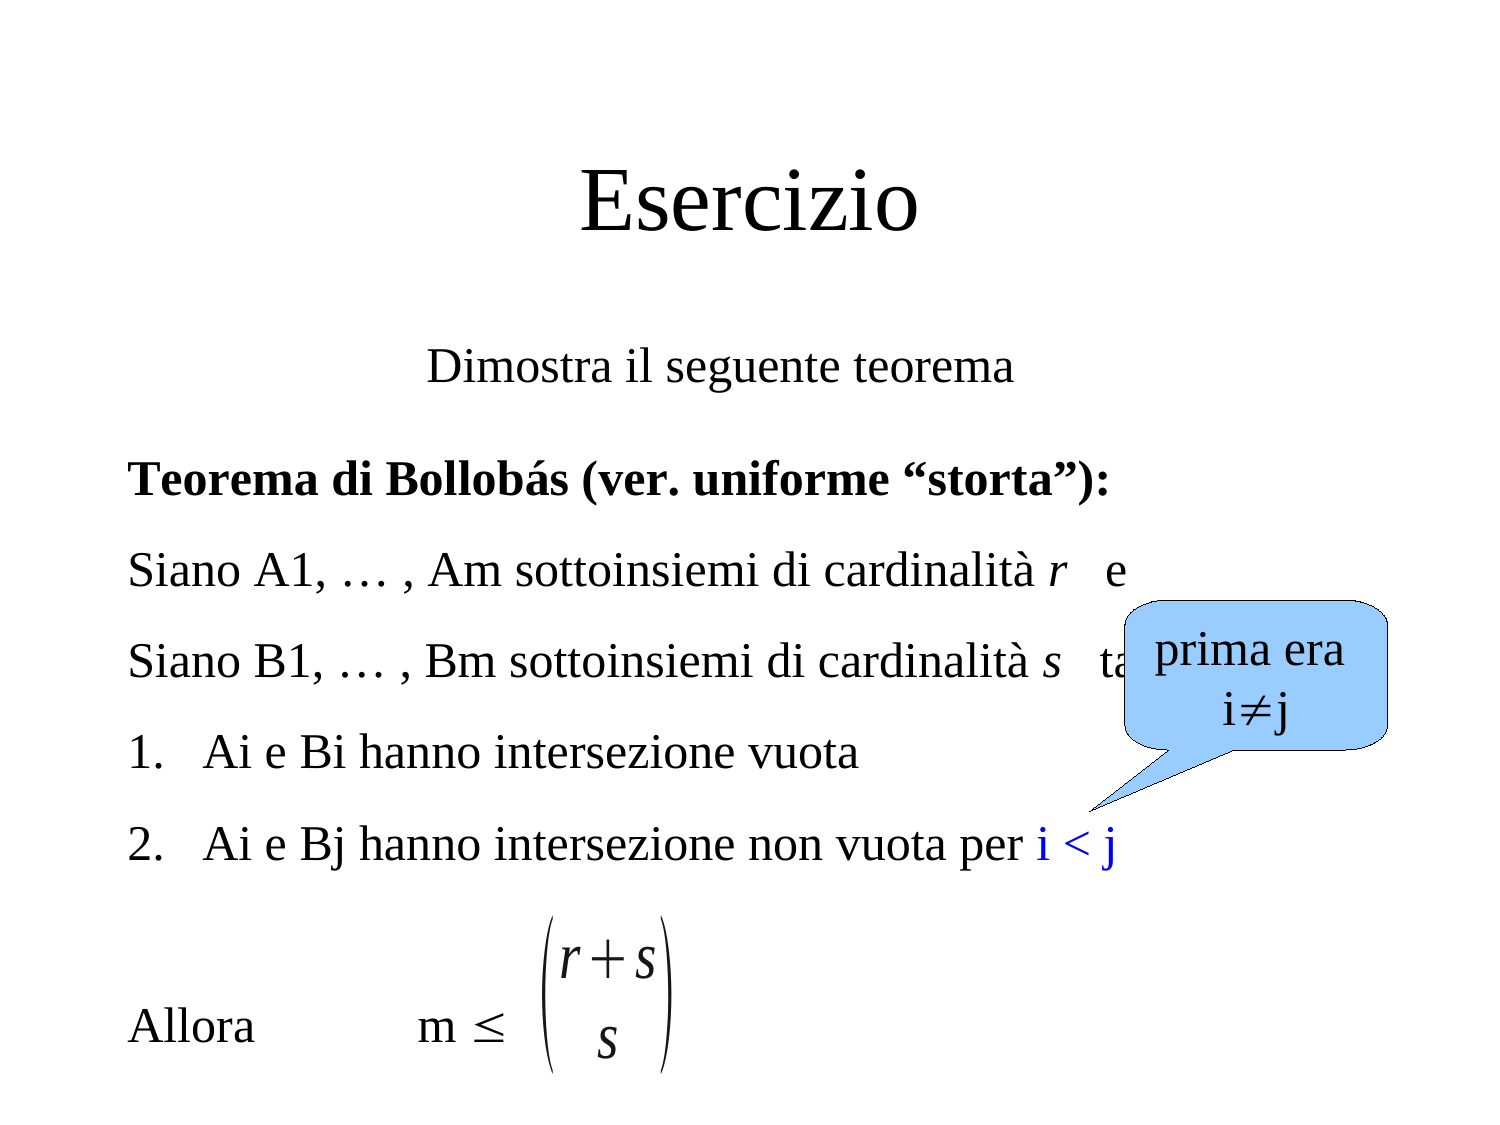

# Esercizio
Dimostra il seguente teorema
Teorema di Bollobás (ver. uniforme “storta”):
Siano A1, … , Am sottoinsiemi di cardinalità r e
Siano B1, … , Bm sottoinsiemi di cardinalità s tali che
Ai e Bi hanno intersezione vuota
Ai e Bj hanno intersezione non vuota per i < j
Allora m 
prima era
ij